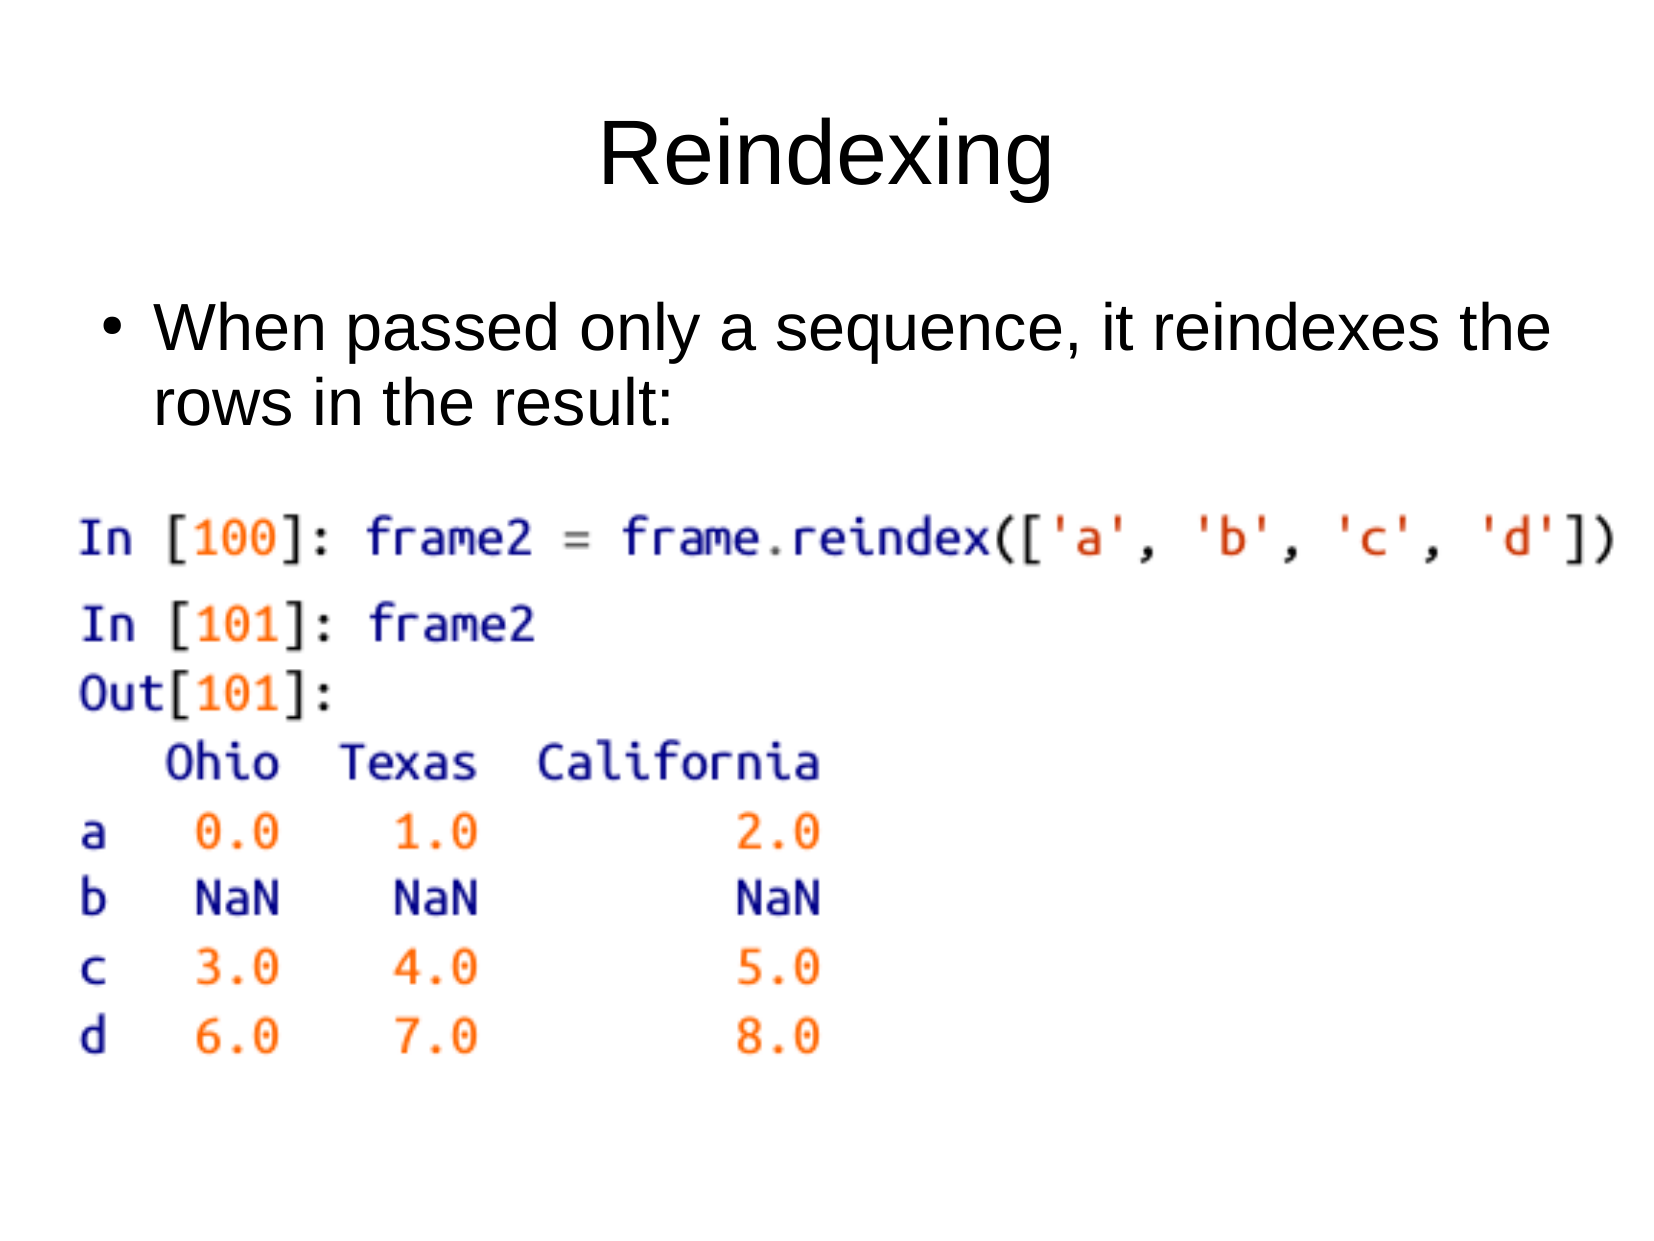

# Reindexing
When passed only a sequence, it reindexes the rows in the result: